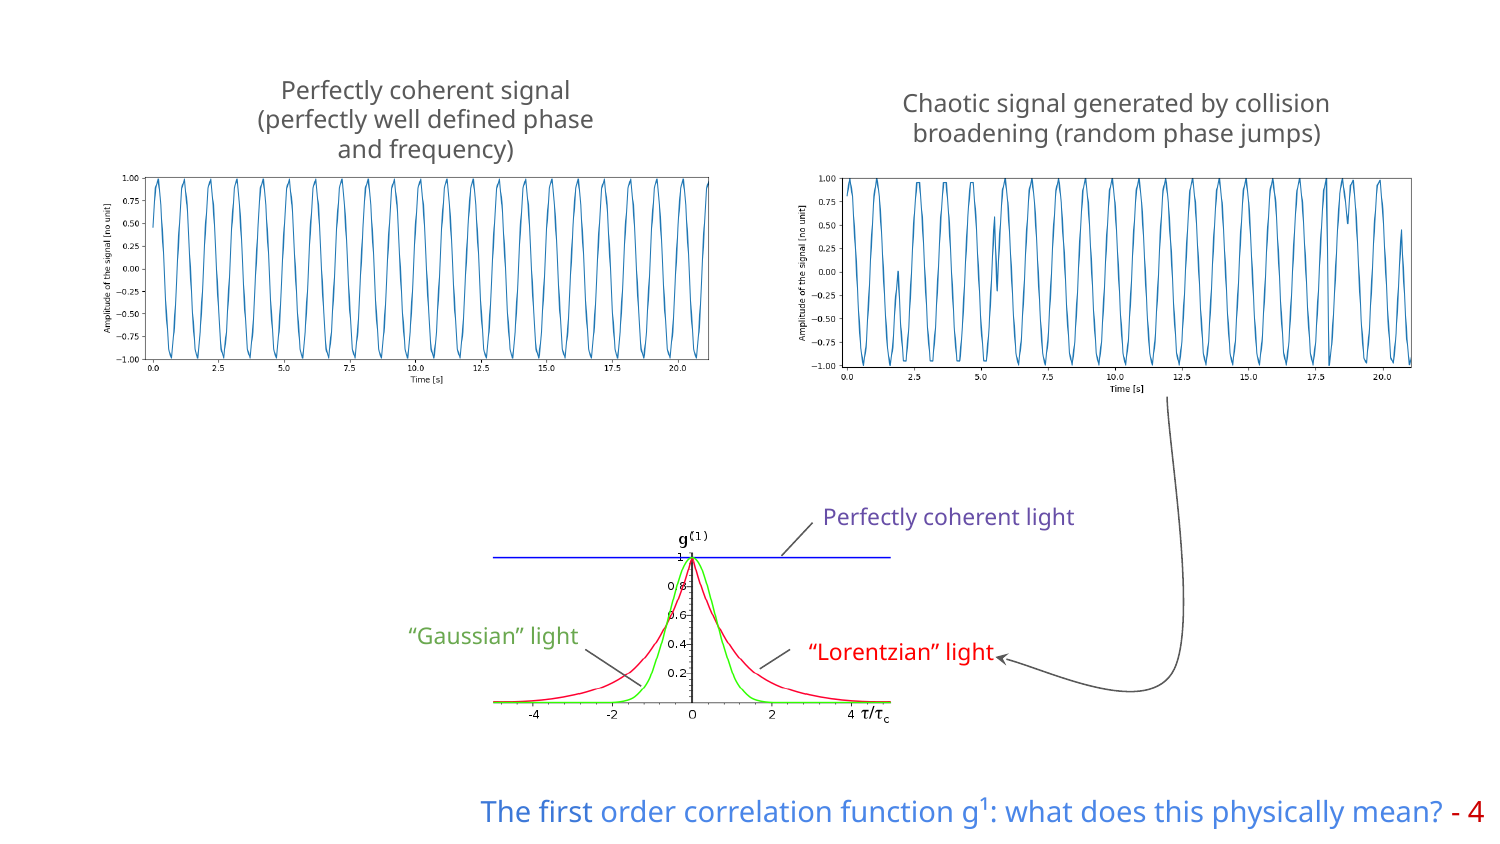

Perfectly coherent signal (perfectly well defined phase and frequency)
Chaotic signal generated by collision broadening (random phase jumps)
Perfectly coherent light
“Gaussian” light
“Lorentzian” light
The first order correlation function g¹: what does this physically mean? - 4